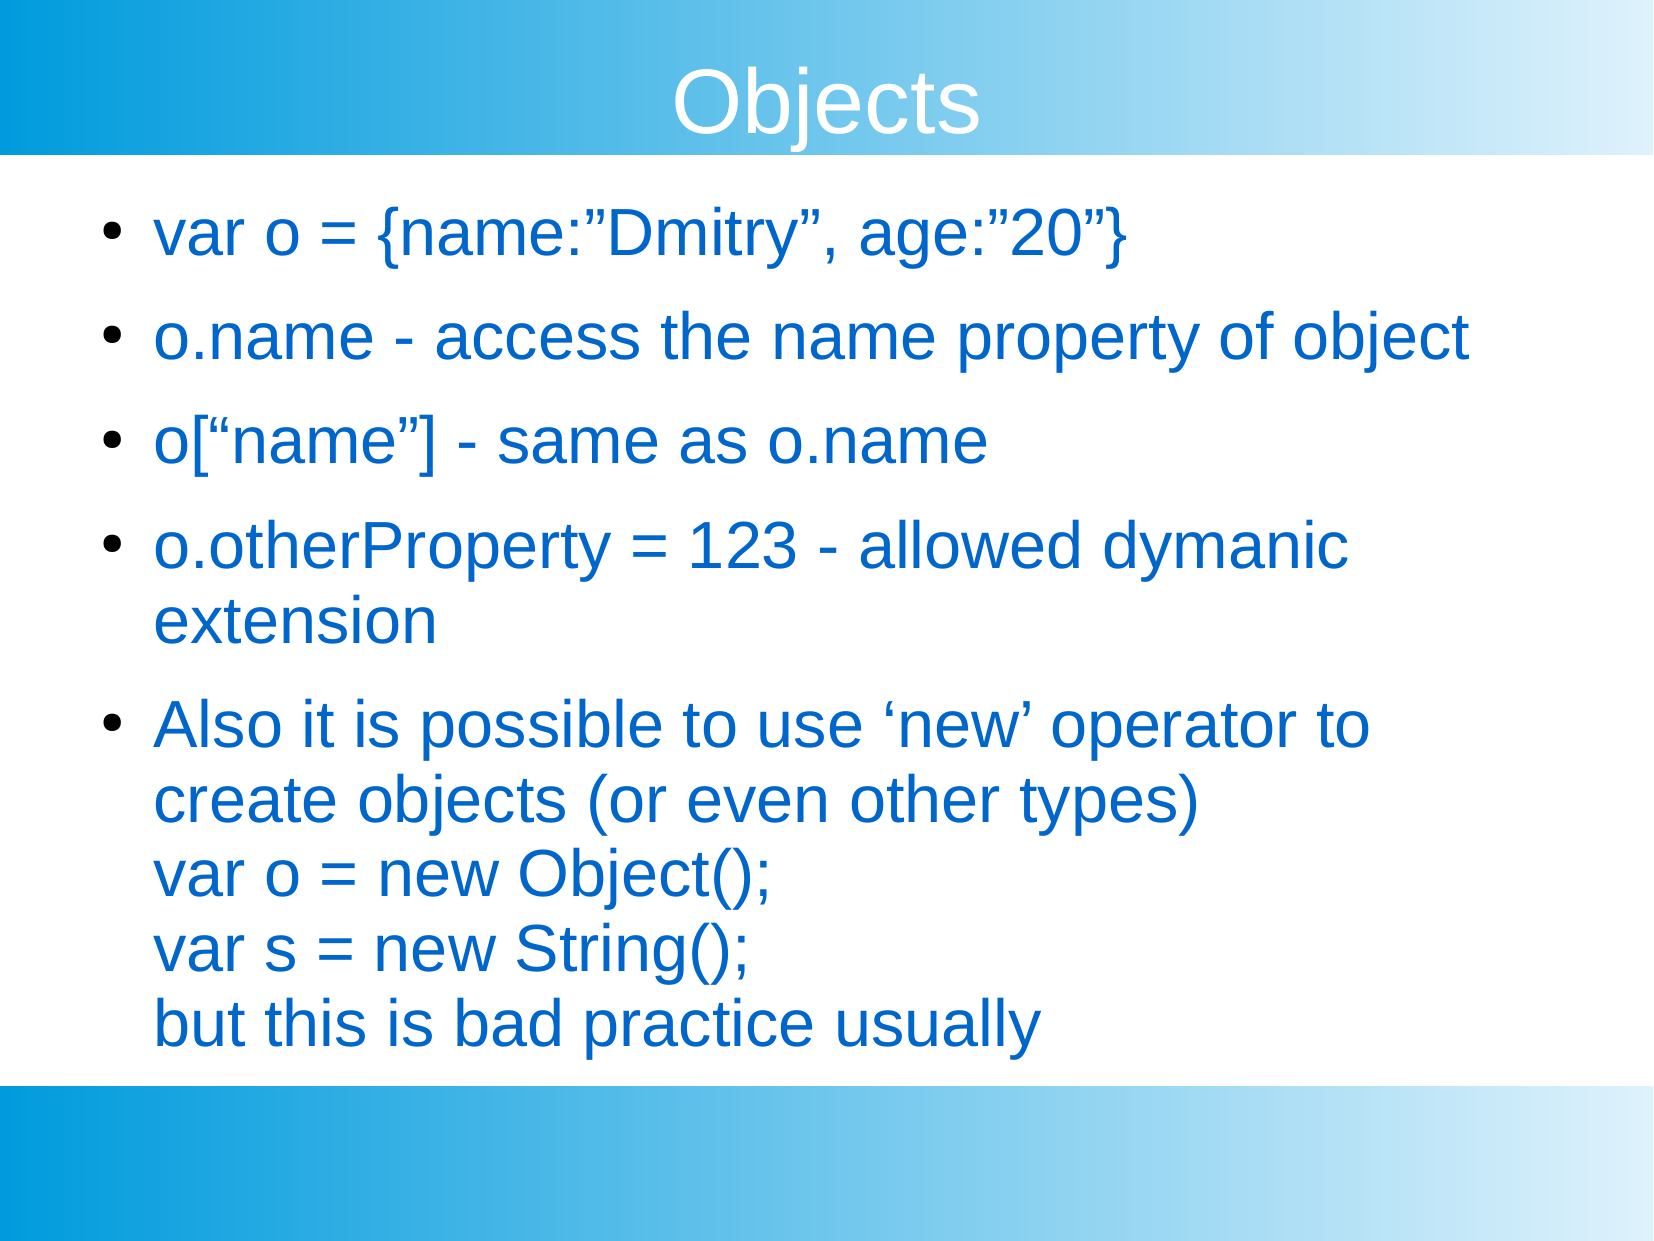

# Objects
var o = {name:”Dmitry”, age:”20”}
o.name - access the name property of object
o[“name”] - same as o.name
o.otherProperty = 123 - allowed dymanic extension
Also it is possible to use ‘new’ operator to create objects (or even other types)
var o = new Object();
var s = new String();
but this is bad practice usually